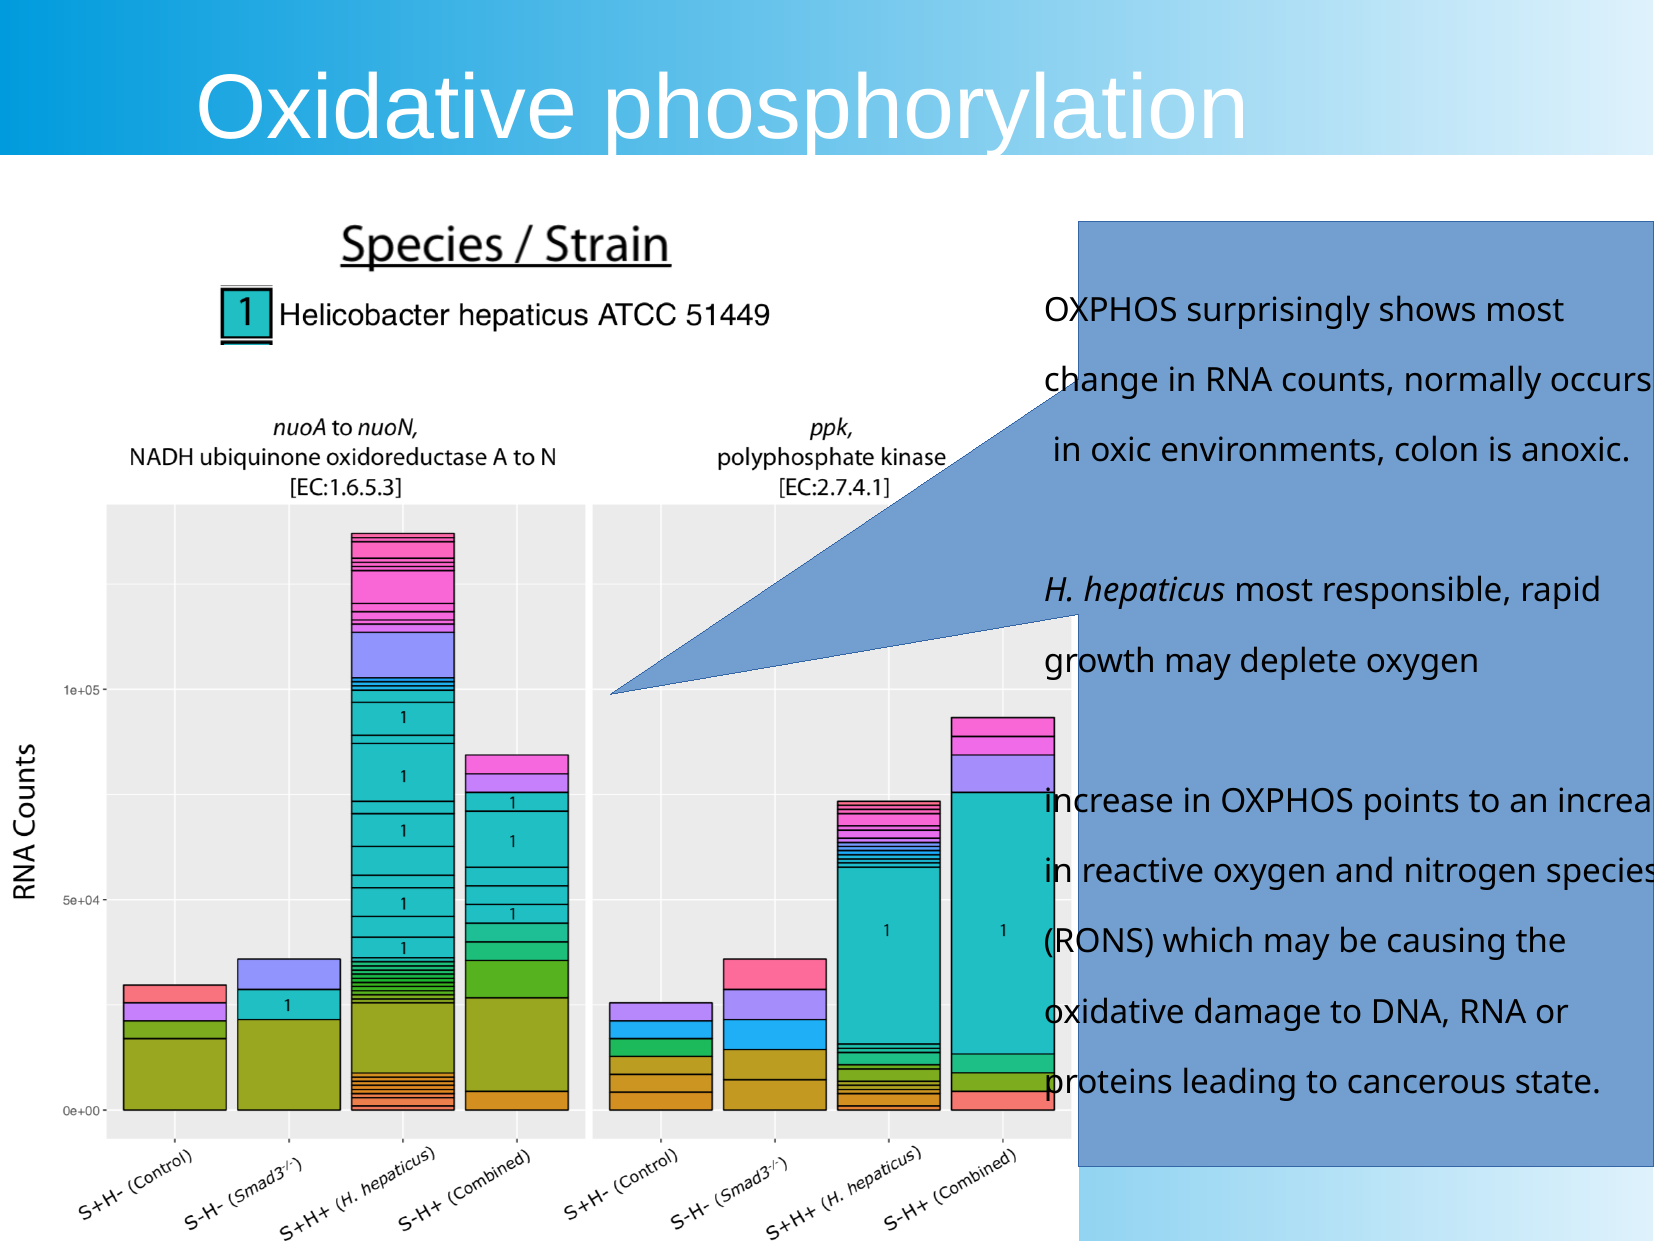

Oxidative phosphorylation
OXPHOS surprisingly shows most
change in RNA counts, normally occurs
 in oxic environments, colon is anoxic.
H. hepaticus most responsible, rapid
growth may deplete oxygen
increase in OXPHOS points to an increase
in reactive oxygen and nitrogen species
(RONS) which may be causing the
oxidative damage to DNA, RNA or
proteins leading to cancerous state.